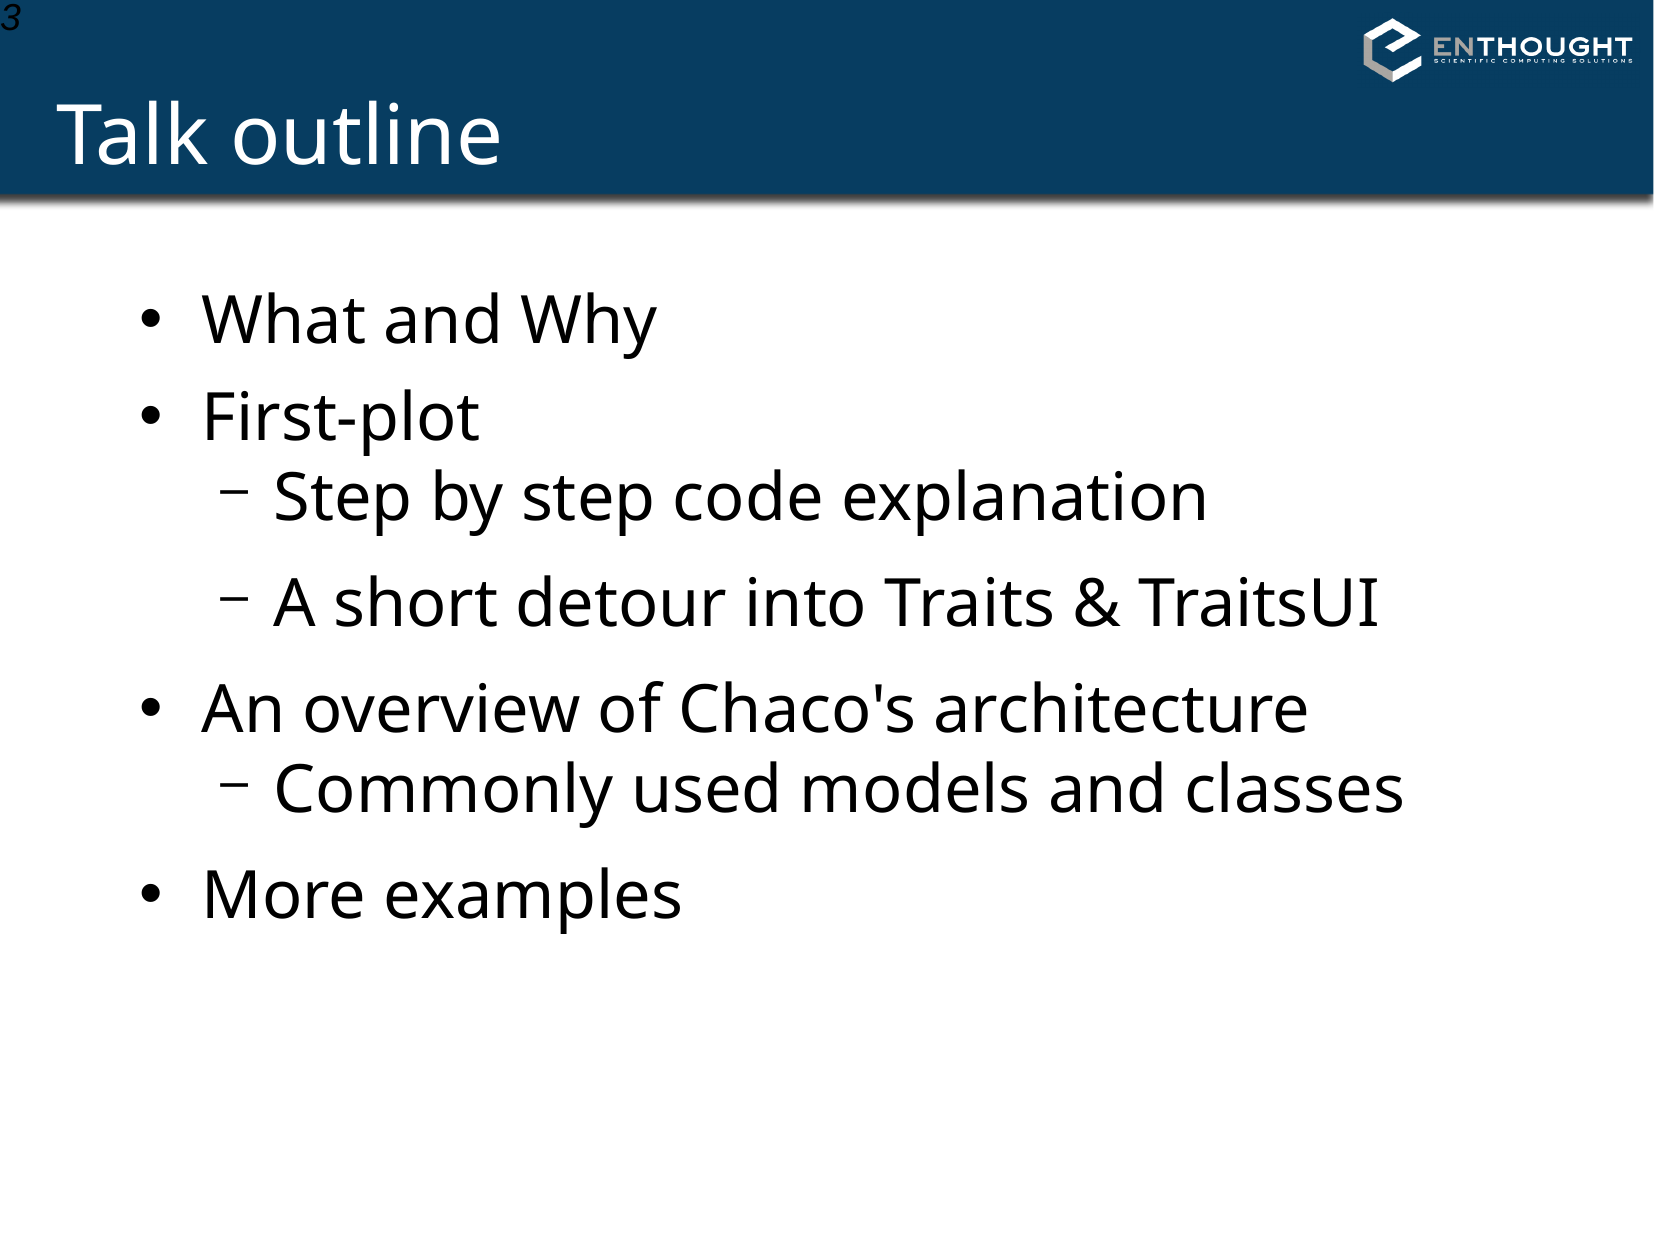

# Talk outline
What and Why
First-plot
Step by step code explanation
A short detour into Traits & TraitsUI
An overview of Chaco's architecture
Commonly used models and classes
More examples